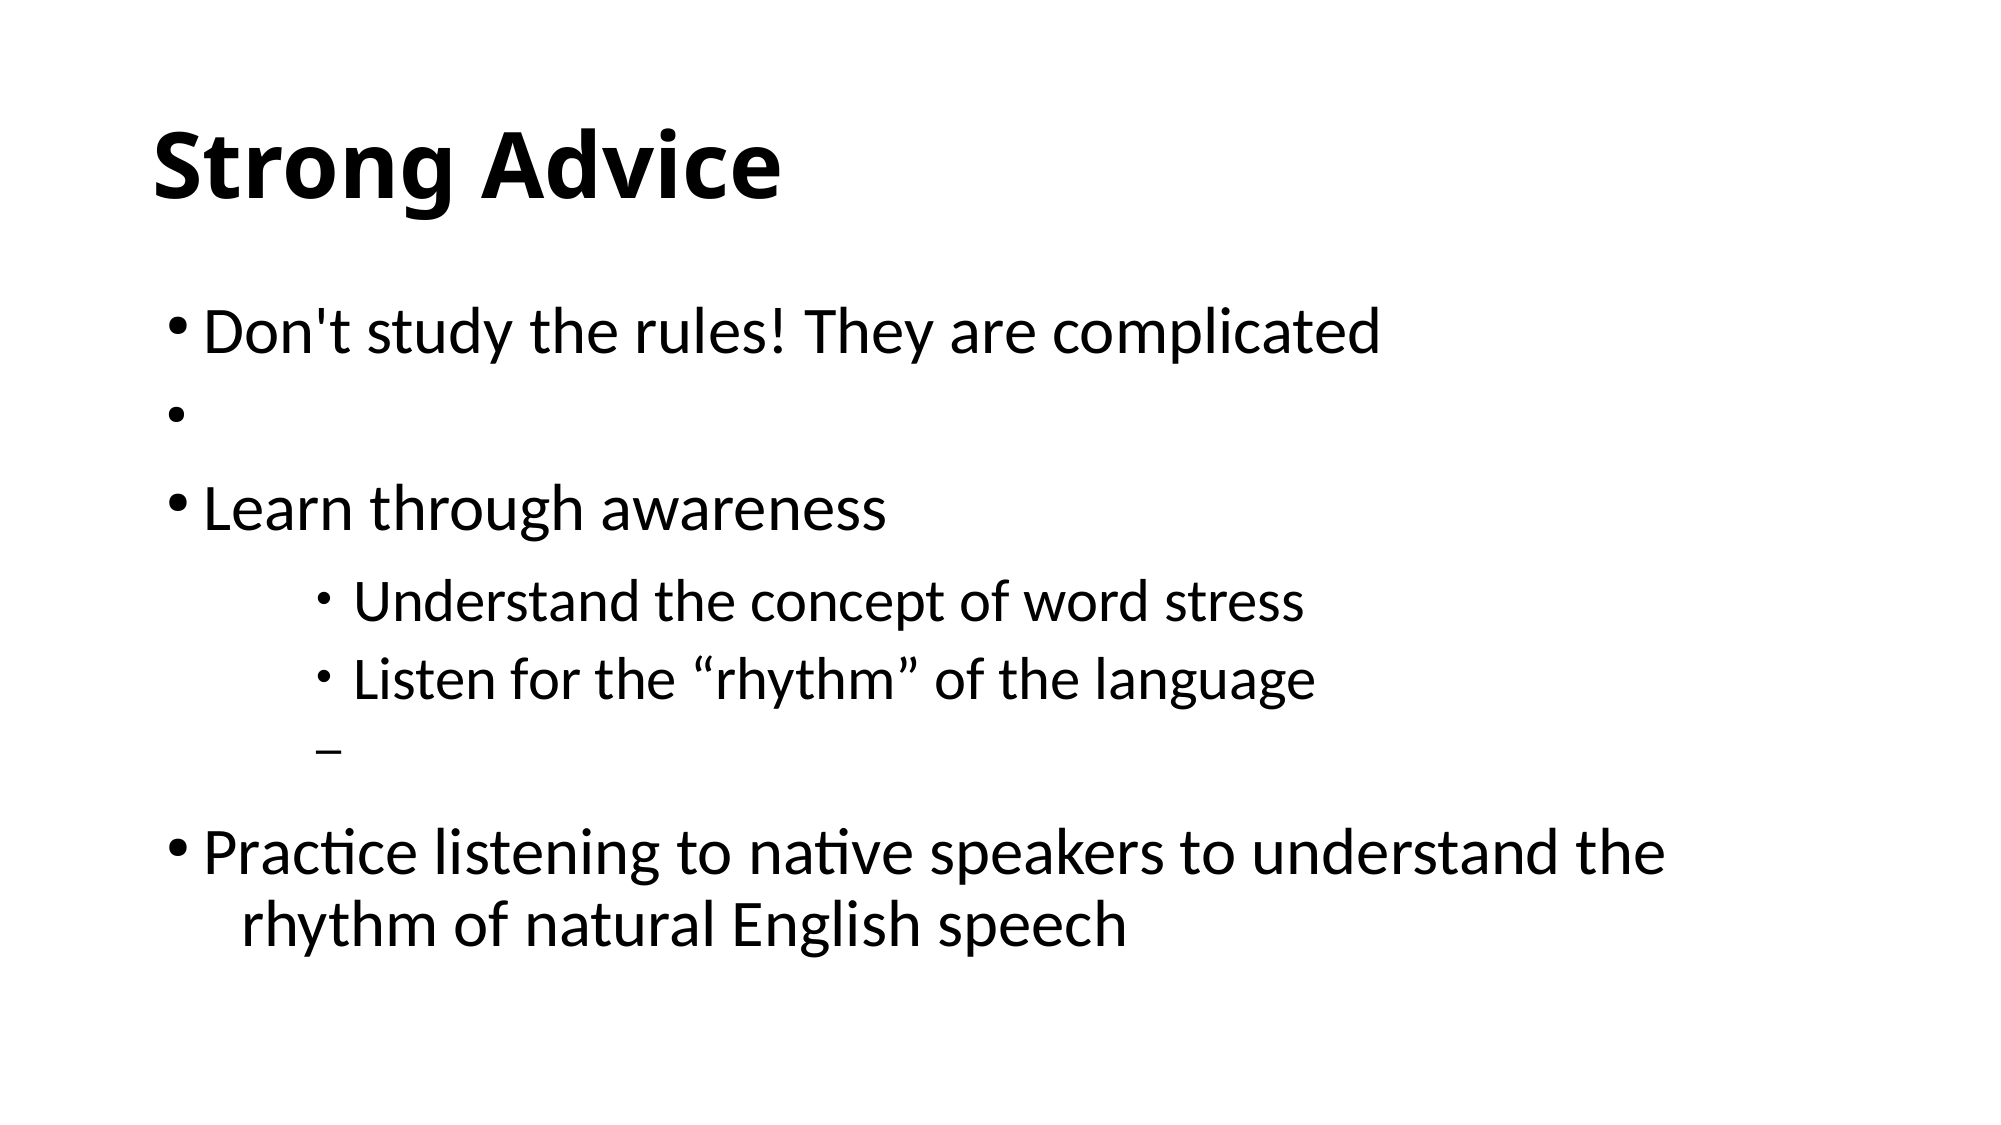

# Strong Advice
Don't study the rules! They are complicated
Learn through awareness
Understand the concept of word stress
Listen for the “rhythm” of the language
Practice listening to native speakers to understand the rhythm of natural English speech